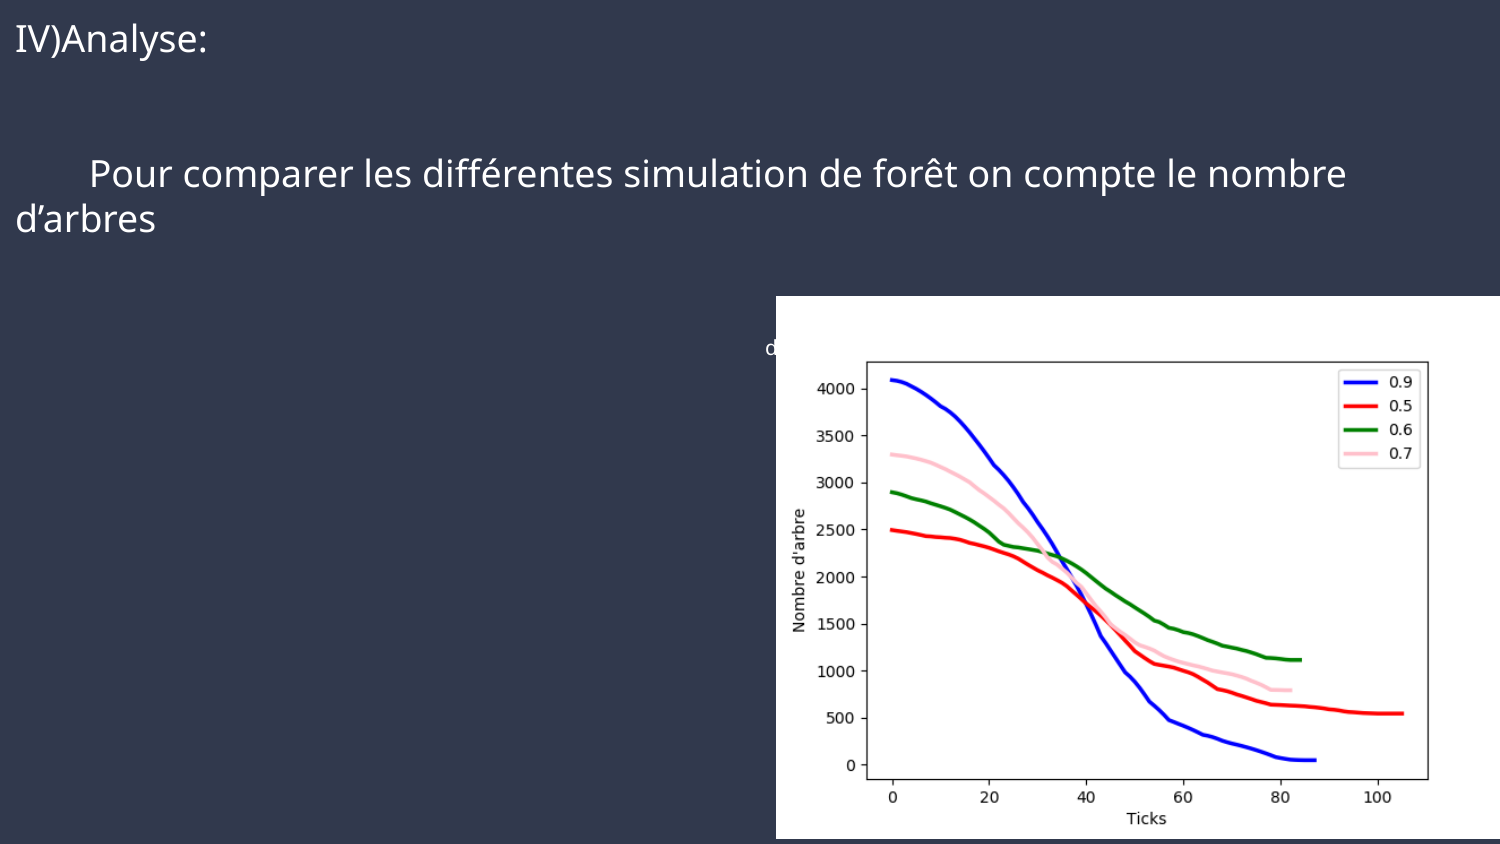

IV)Analyse:
	Pour comparer les différentes simulation de forêt on compte le nombre d’arbres
simulation avec 0.1 pour l’eau et en faisant varier la proportion d’arbre
#